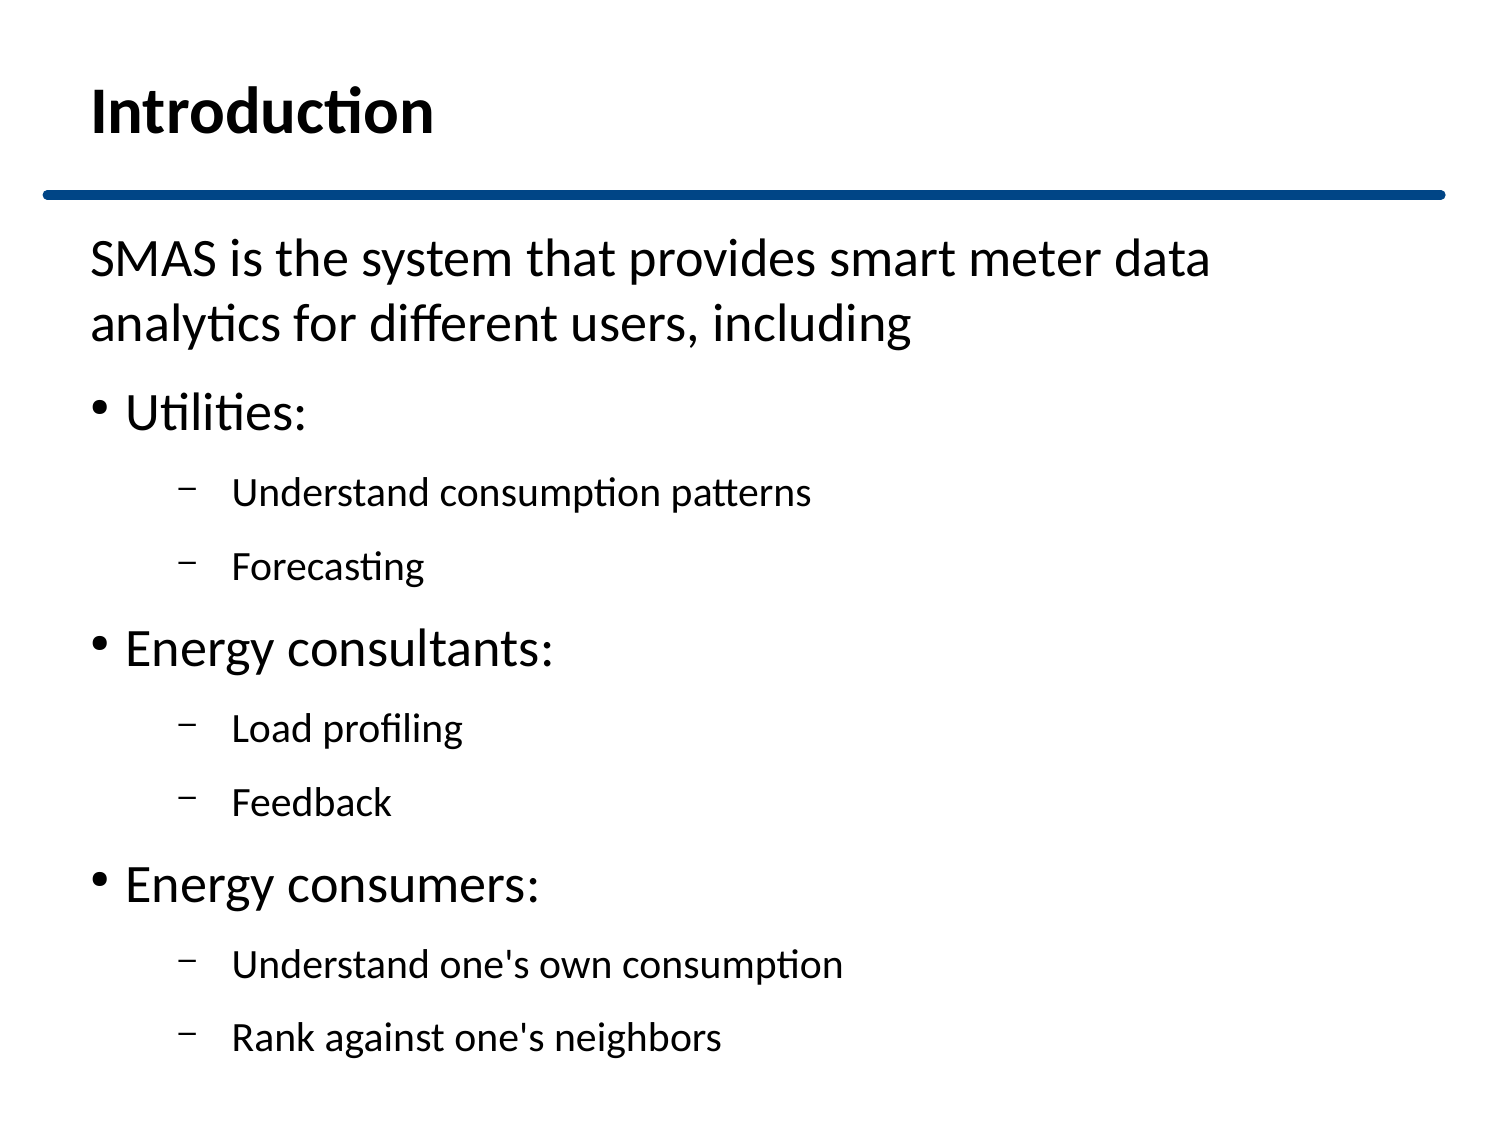

# Introduction
SMAS is the system that provides smart meter data analytics for different users, including
Utilities:
Understand consumption patterns
Forecasting
Energy consultants:
Load profiling
Feedback
Energy consumers:
Understand one's own consumption
Rank against one's neighbors